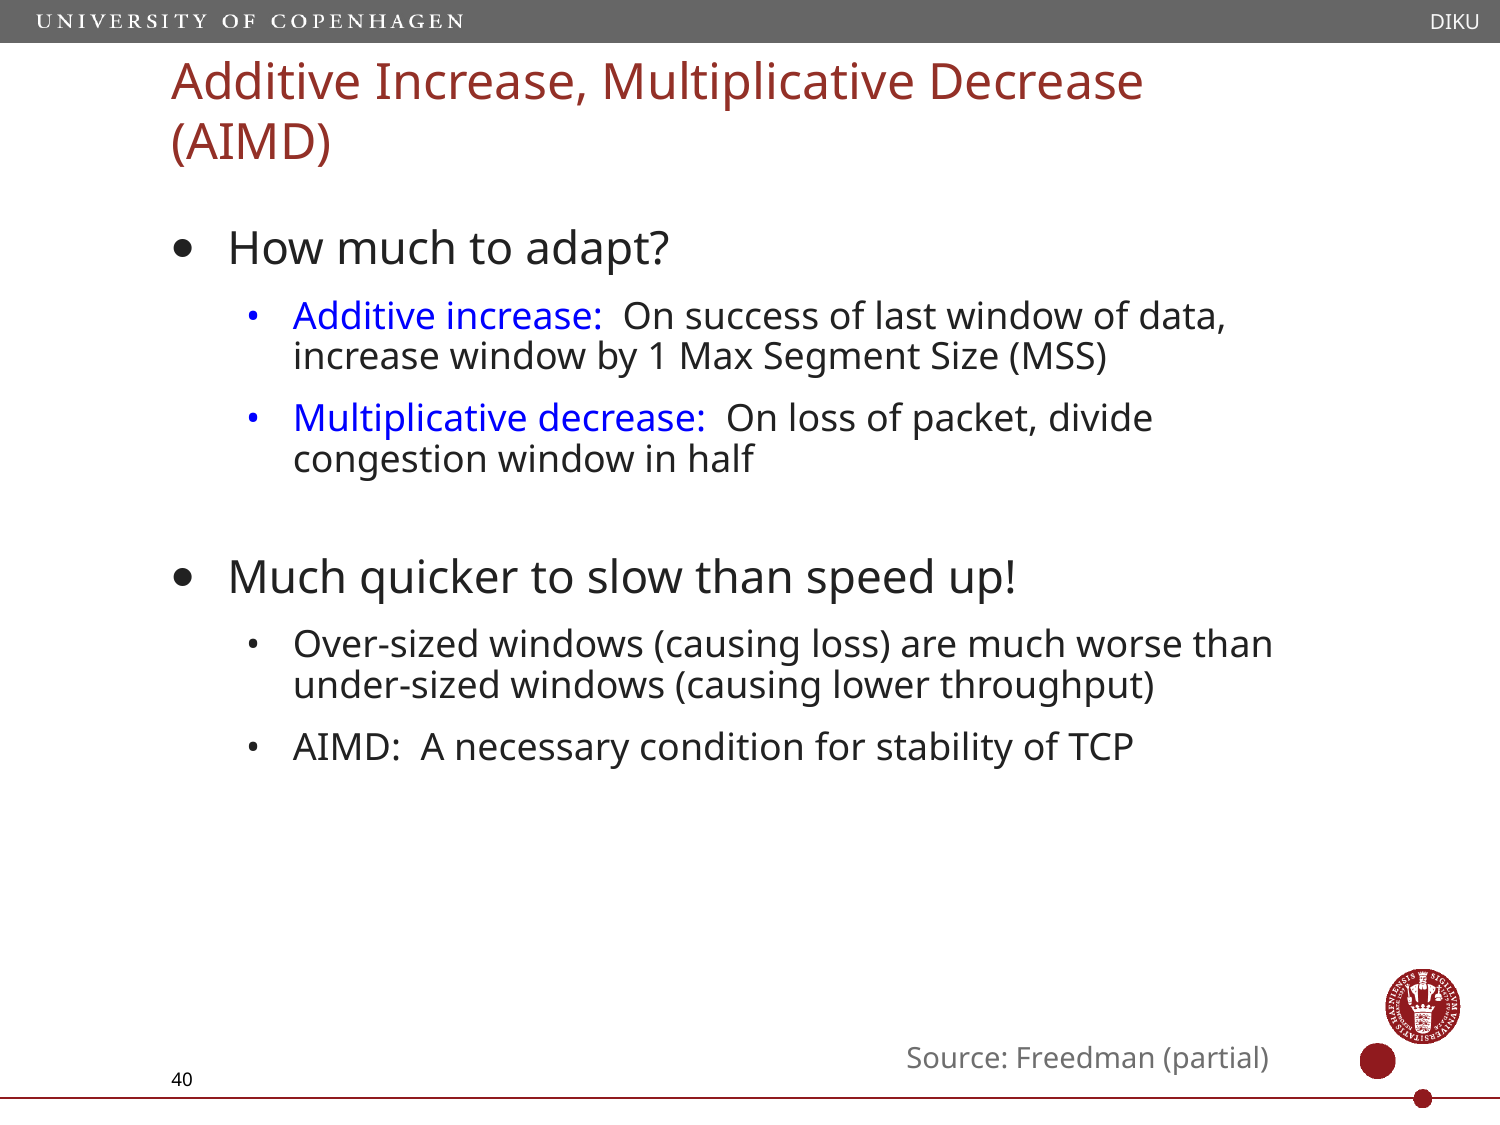

DIKU
# Additive Increase, Multiplicative Decrease (AIMD)
How much to adapt?
Additive increase: On success of last window of data, increase window by 1 Max Segment Size (MSS)
Multiplicative decrease: On loss of packet, divide congestion window in half
Much quicker to slow than speed up!
Over-sized windows (causing loss) are much worse than under-sized windows (causing lower throughput)
AIMD: A necessary condition for stability of TCP
Source: Freedman (partial)